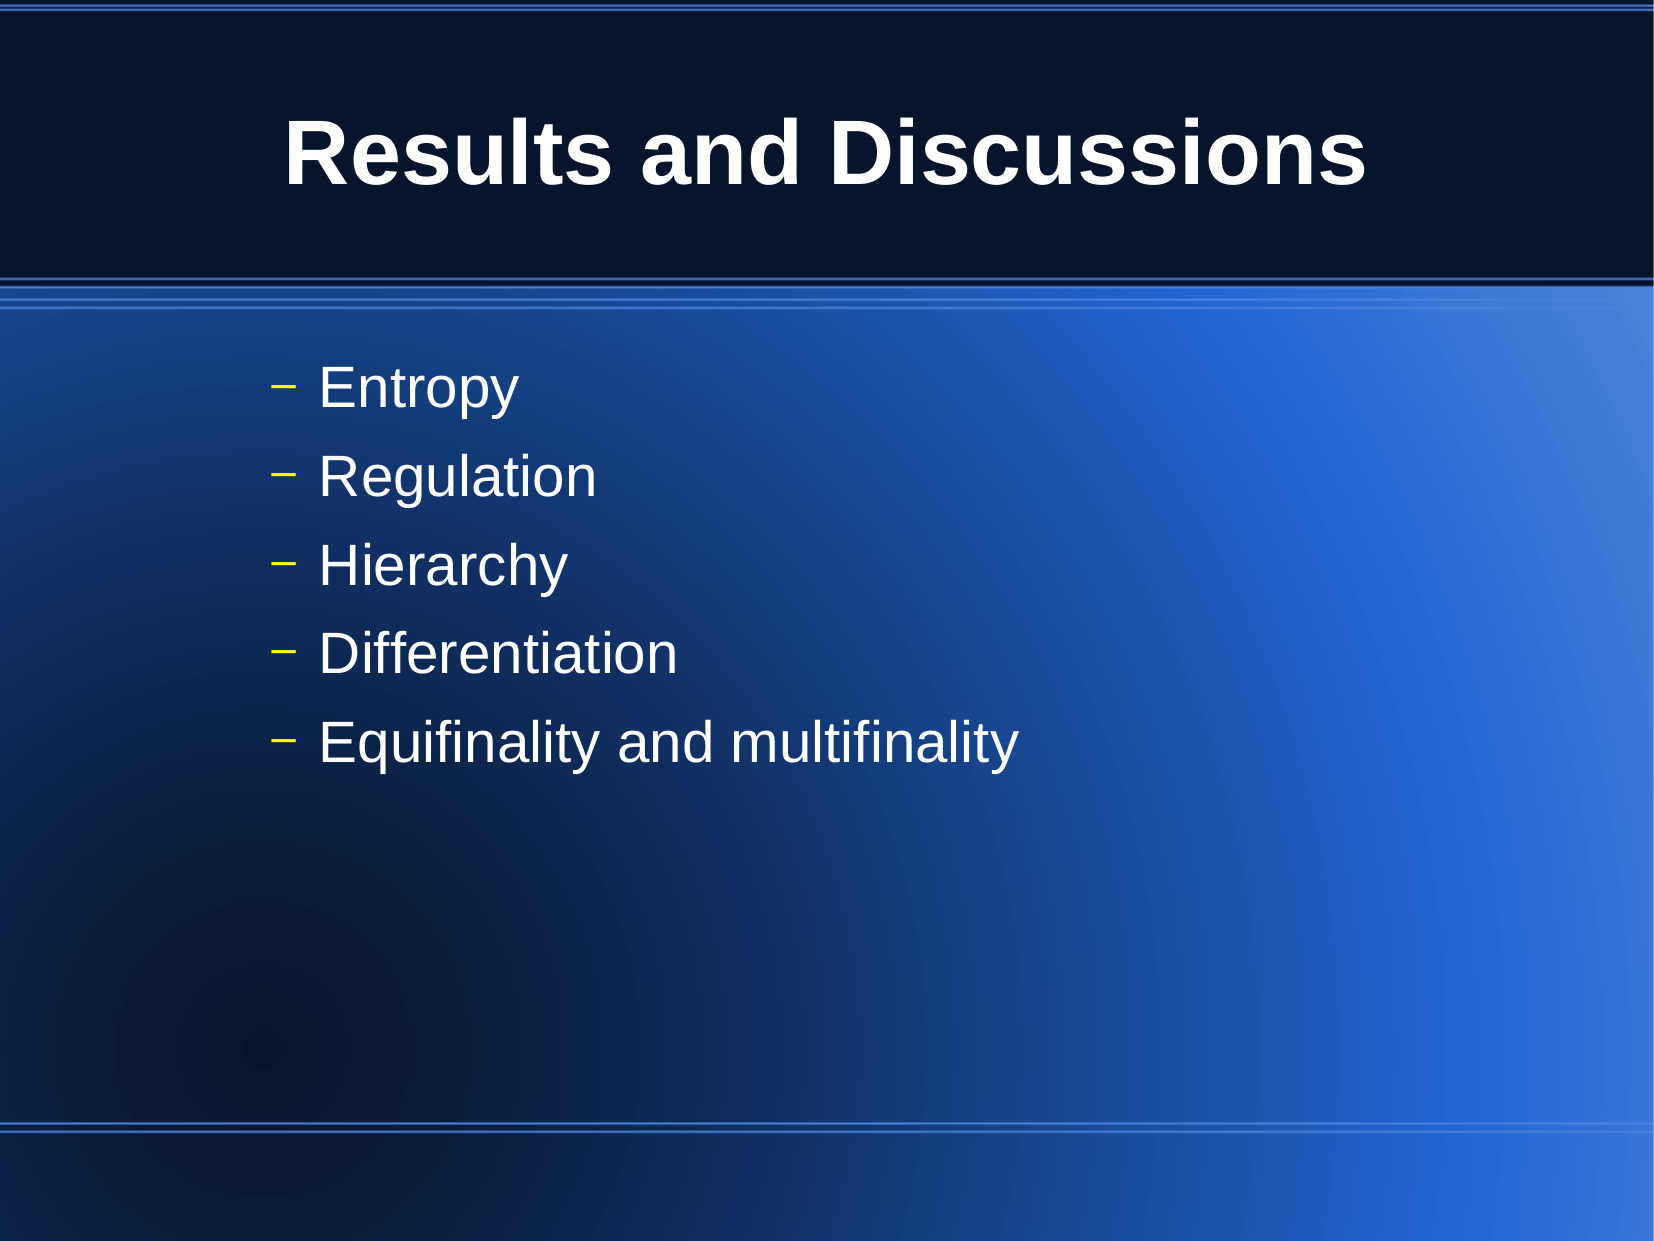

# Results and Discussions
Entropy
Regulation
Hierarchy
Differentiation
Equifinality and multifinality